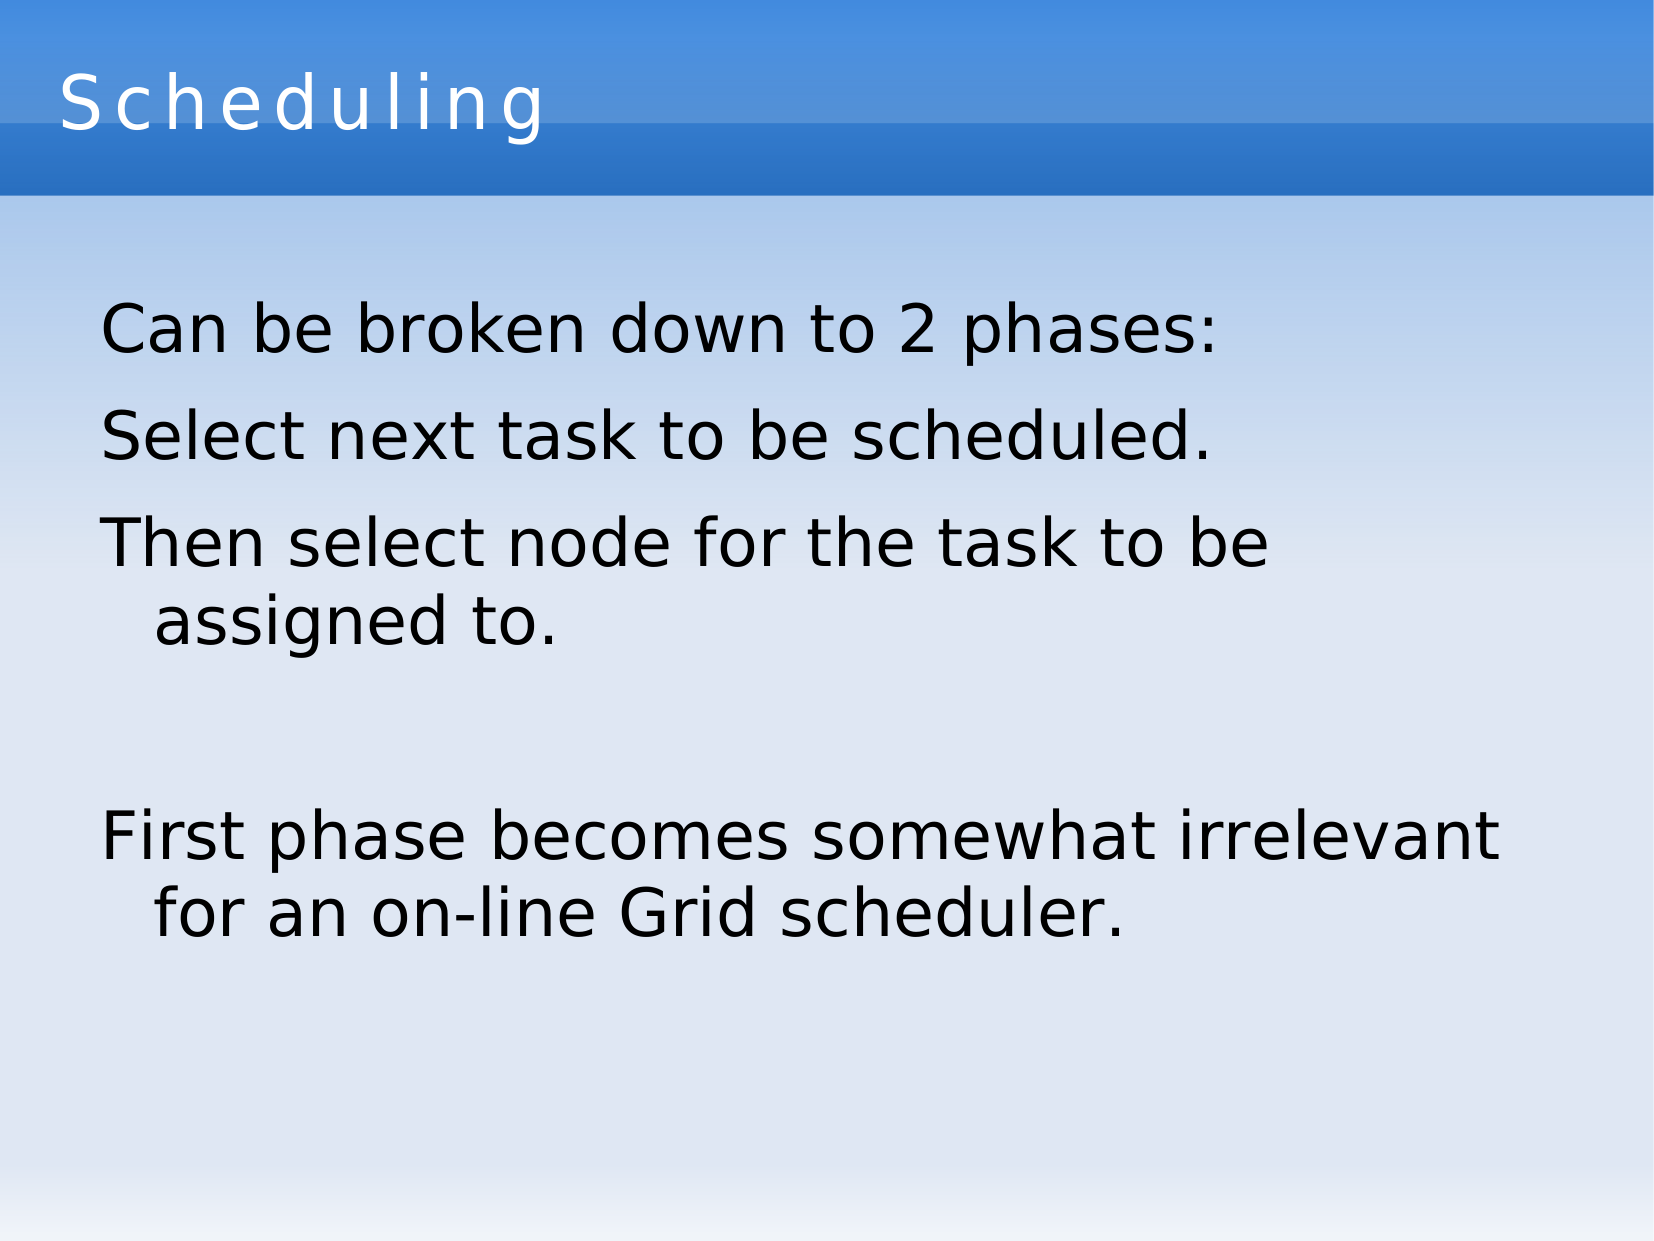

# Scheduling
Can be broken down to 2 phases:
Select next task to be scheduled.
Then select node for the task to be assigned to.
First phase becomes somewhat irrelevant for an on-line Grid scheduler.